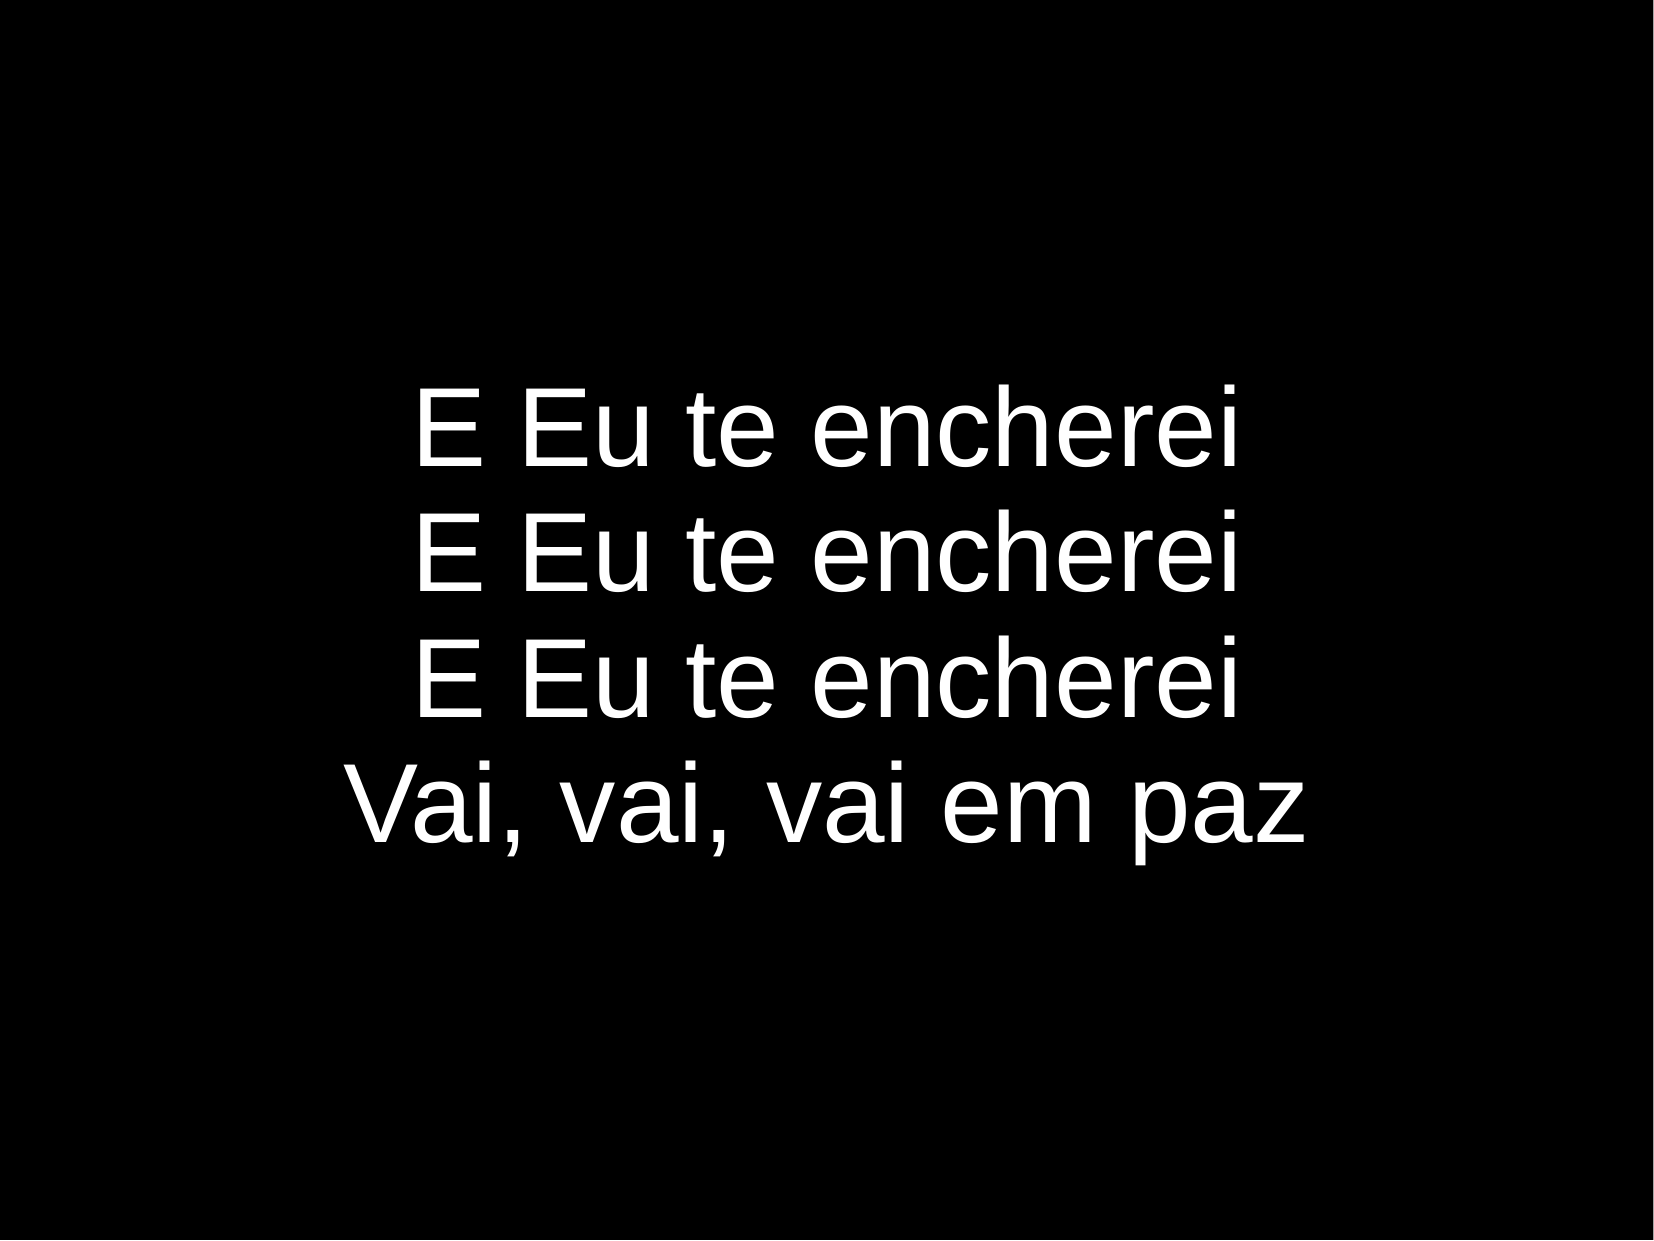

# E Eu te encherei
E Eu te encherei
E Eu te encherei
Vai, vai, vai em paz